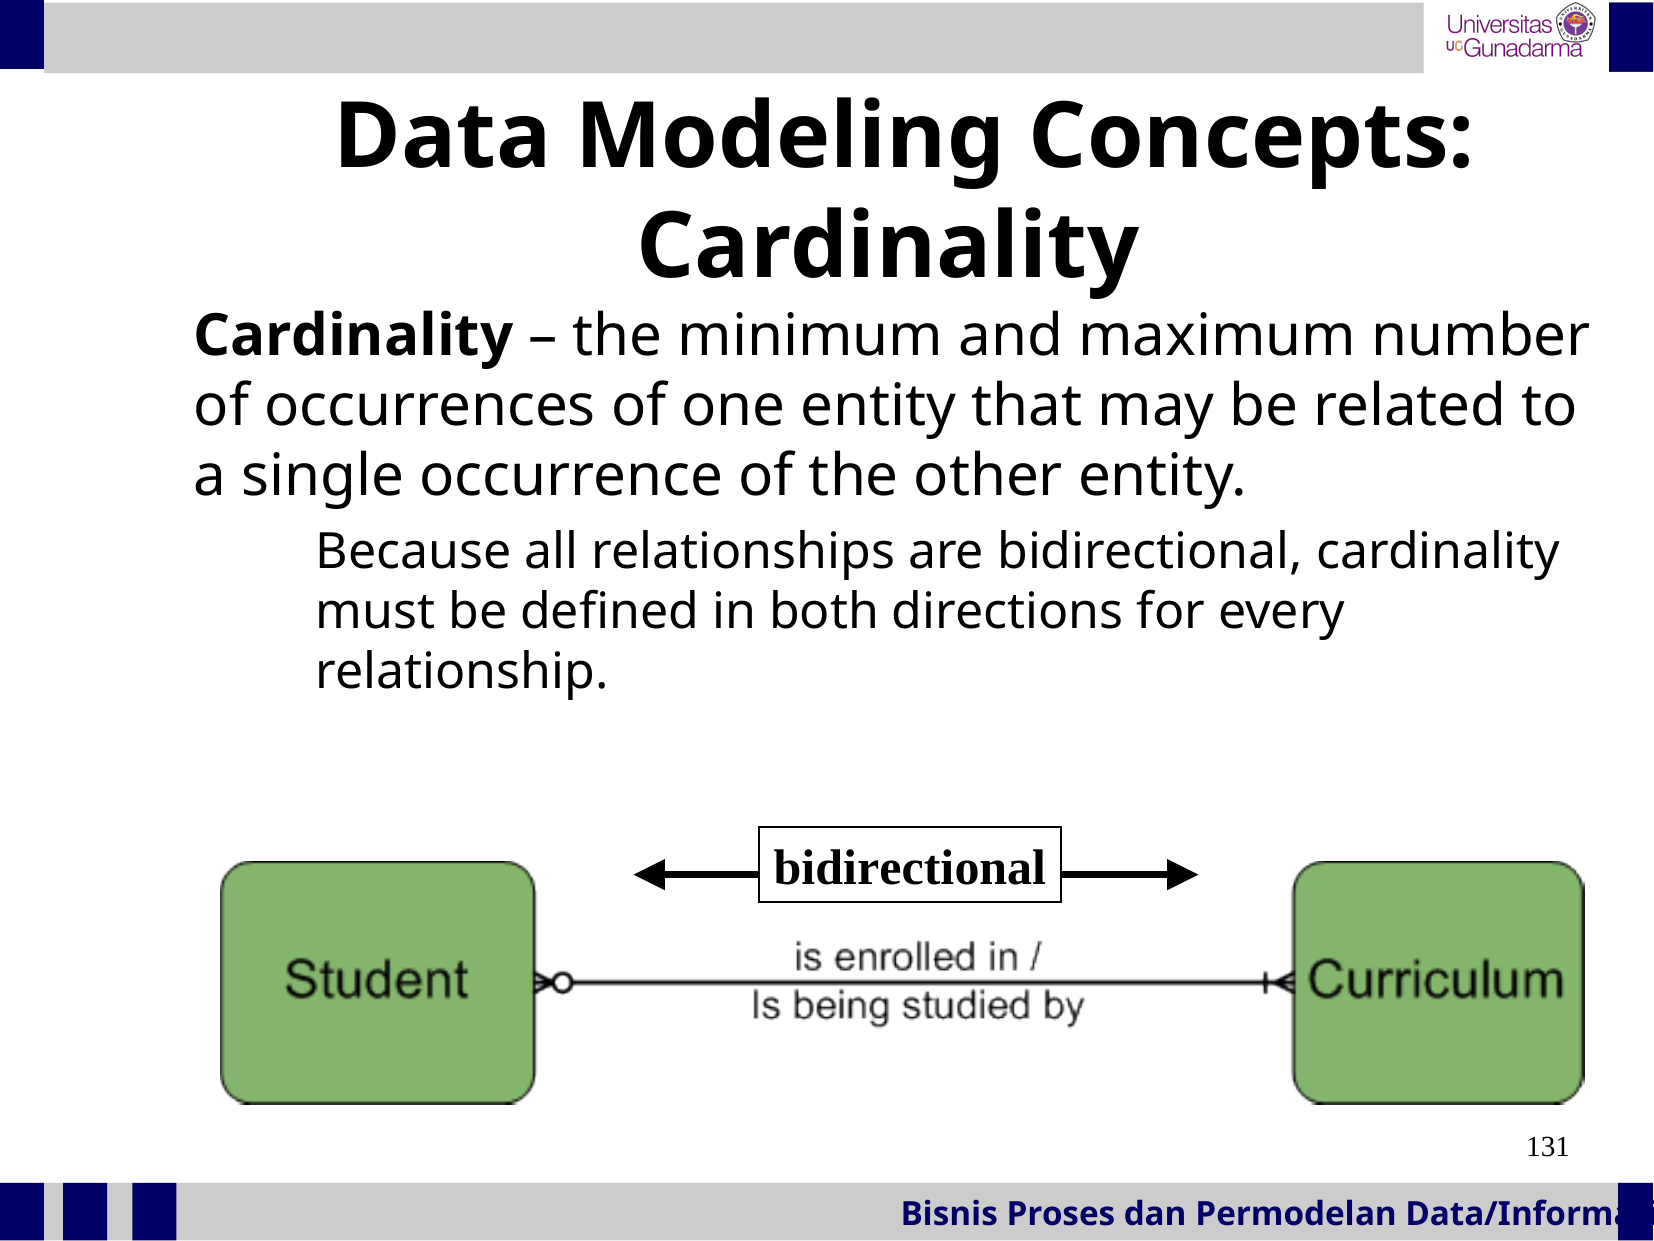

# Data Modeling Concepts: Cardinality
Cardinality – the minimum and maximum number of occurrences of one entity that may be related to a single occurrence of the other entity.
	Because all relationships are bidirectional, cardinality must be defined in both directions for every relationship.
bidirectional
131